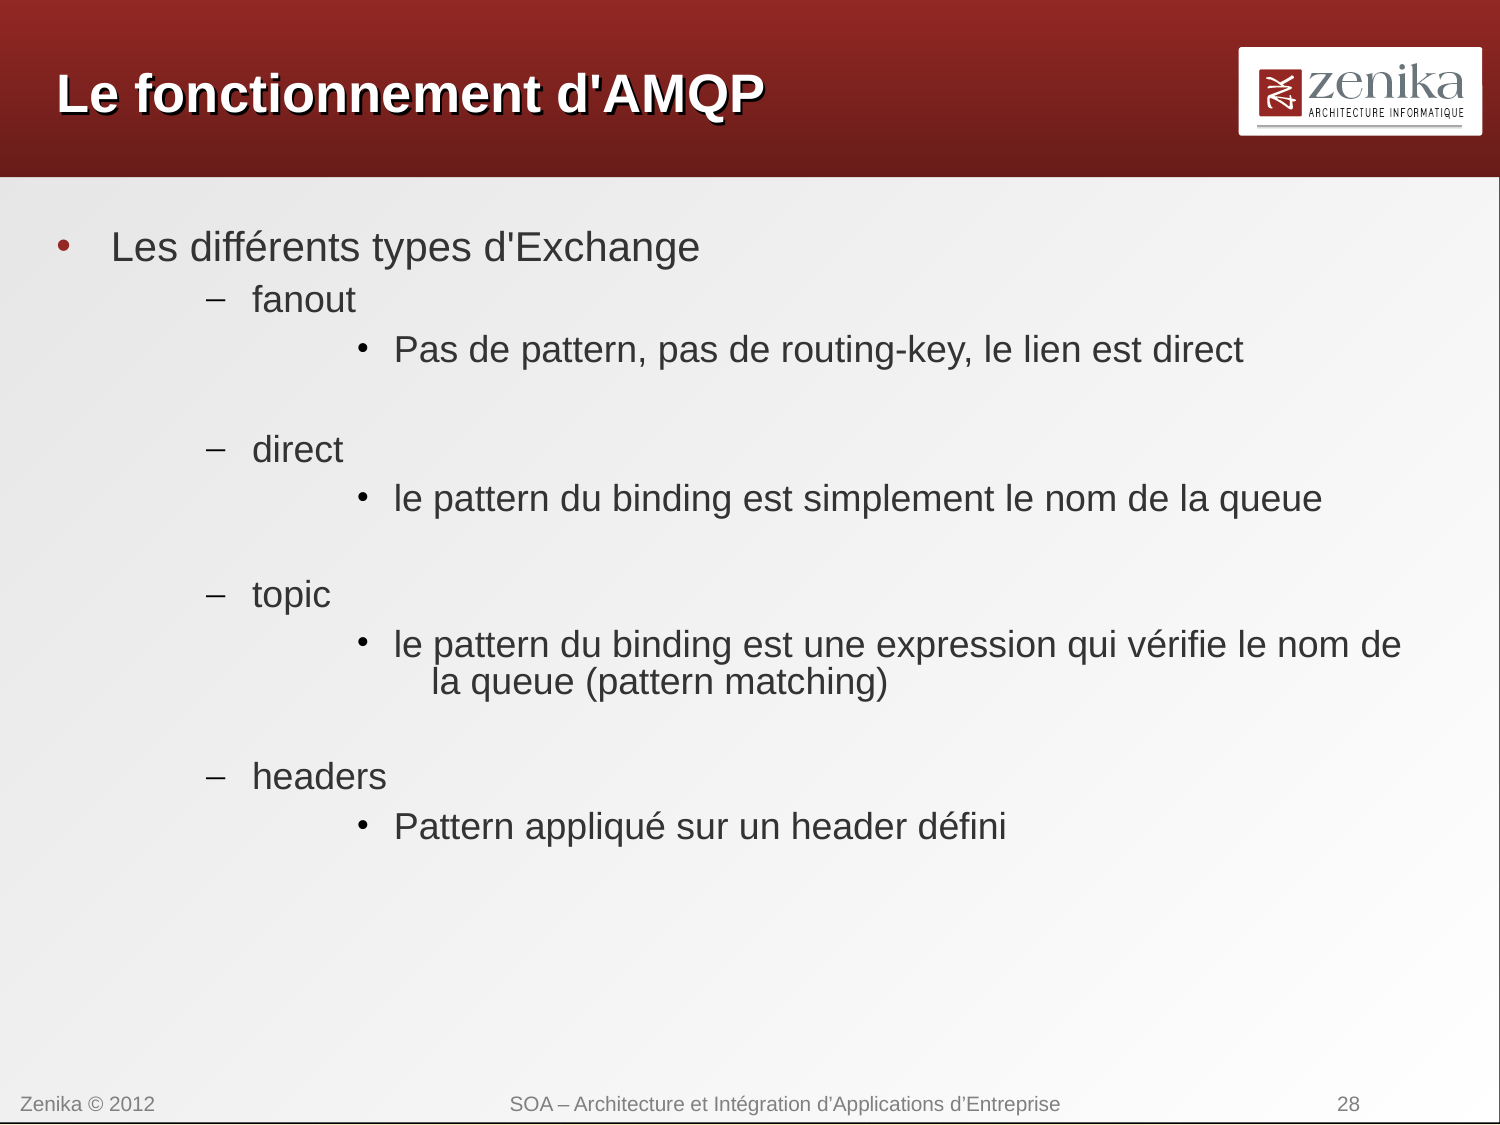

Le fonctionnement d'AMQP
Les différents types d'Exchange
fanout
Pas de pattern, pas de routing-key, le lien est direct
direct
le pattern du binding est simplement le nom de la queue
topic
le pattern du binding est une expression qui vérifie le nom de la queue (pattern matching)
headers
Pattern appliqué sur un header défini